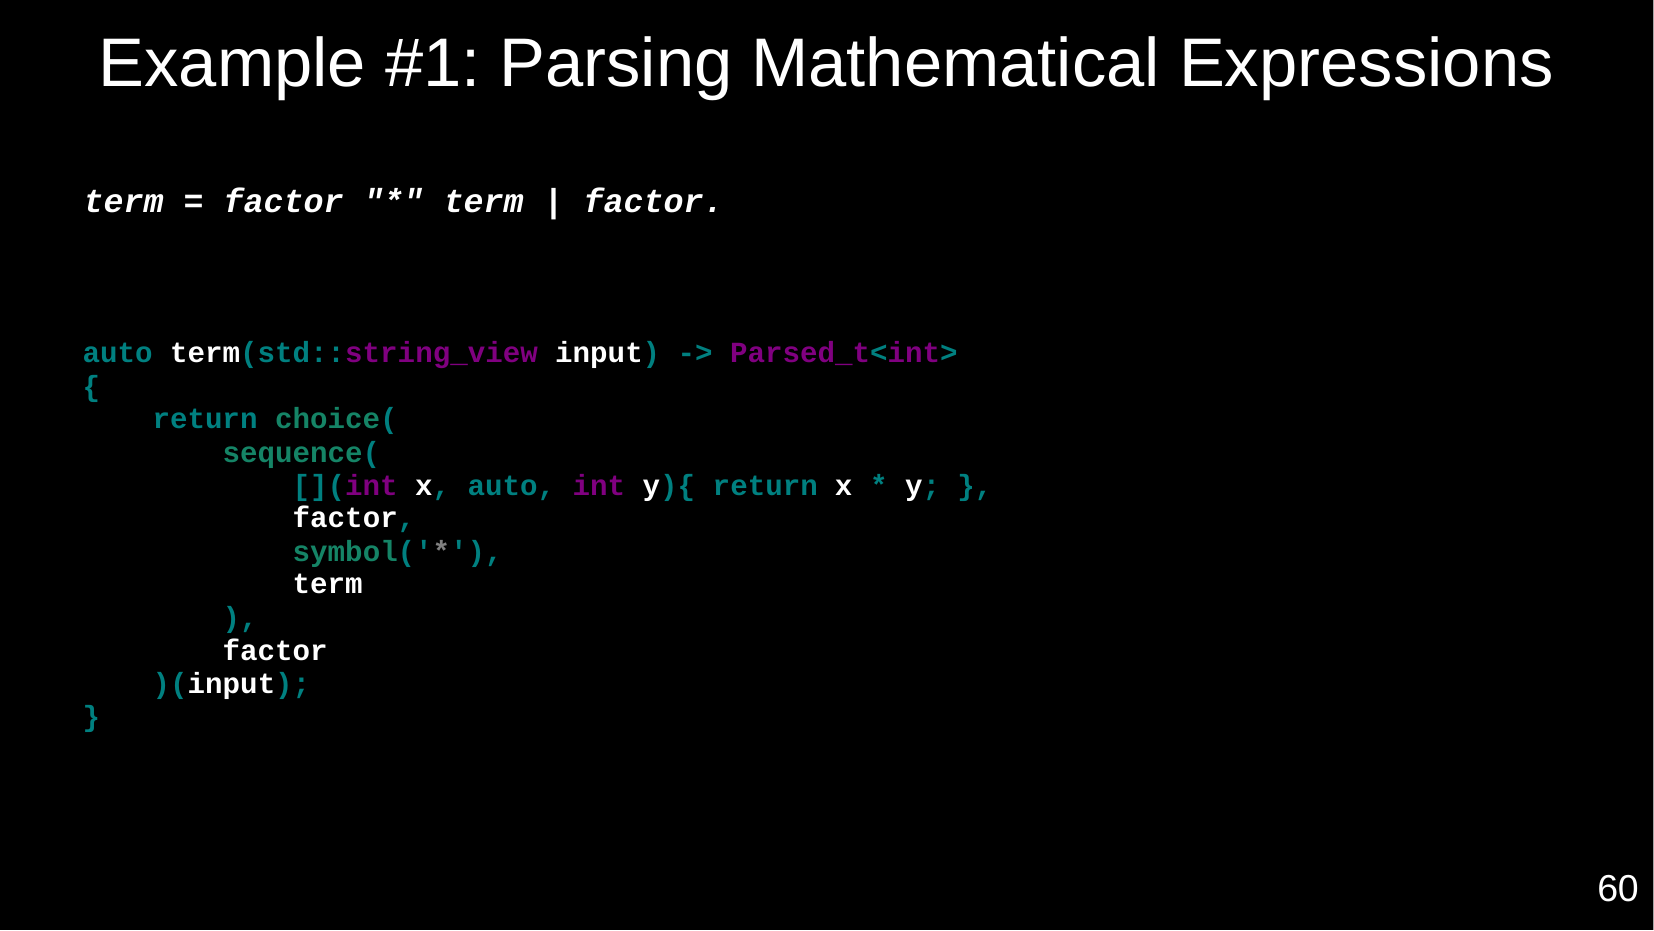

Example #1: Parsing Mathematical Expressions
# auto term(std::string_view input) -> Parsed_t<int>
{
 return choice(
 sequence(
 [](int x, auto, int y){ return x * y; },
 factor,
 symbol('*'),
 term
 ),
 factor
 )(input);
}
term = factor "*" term | factor.